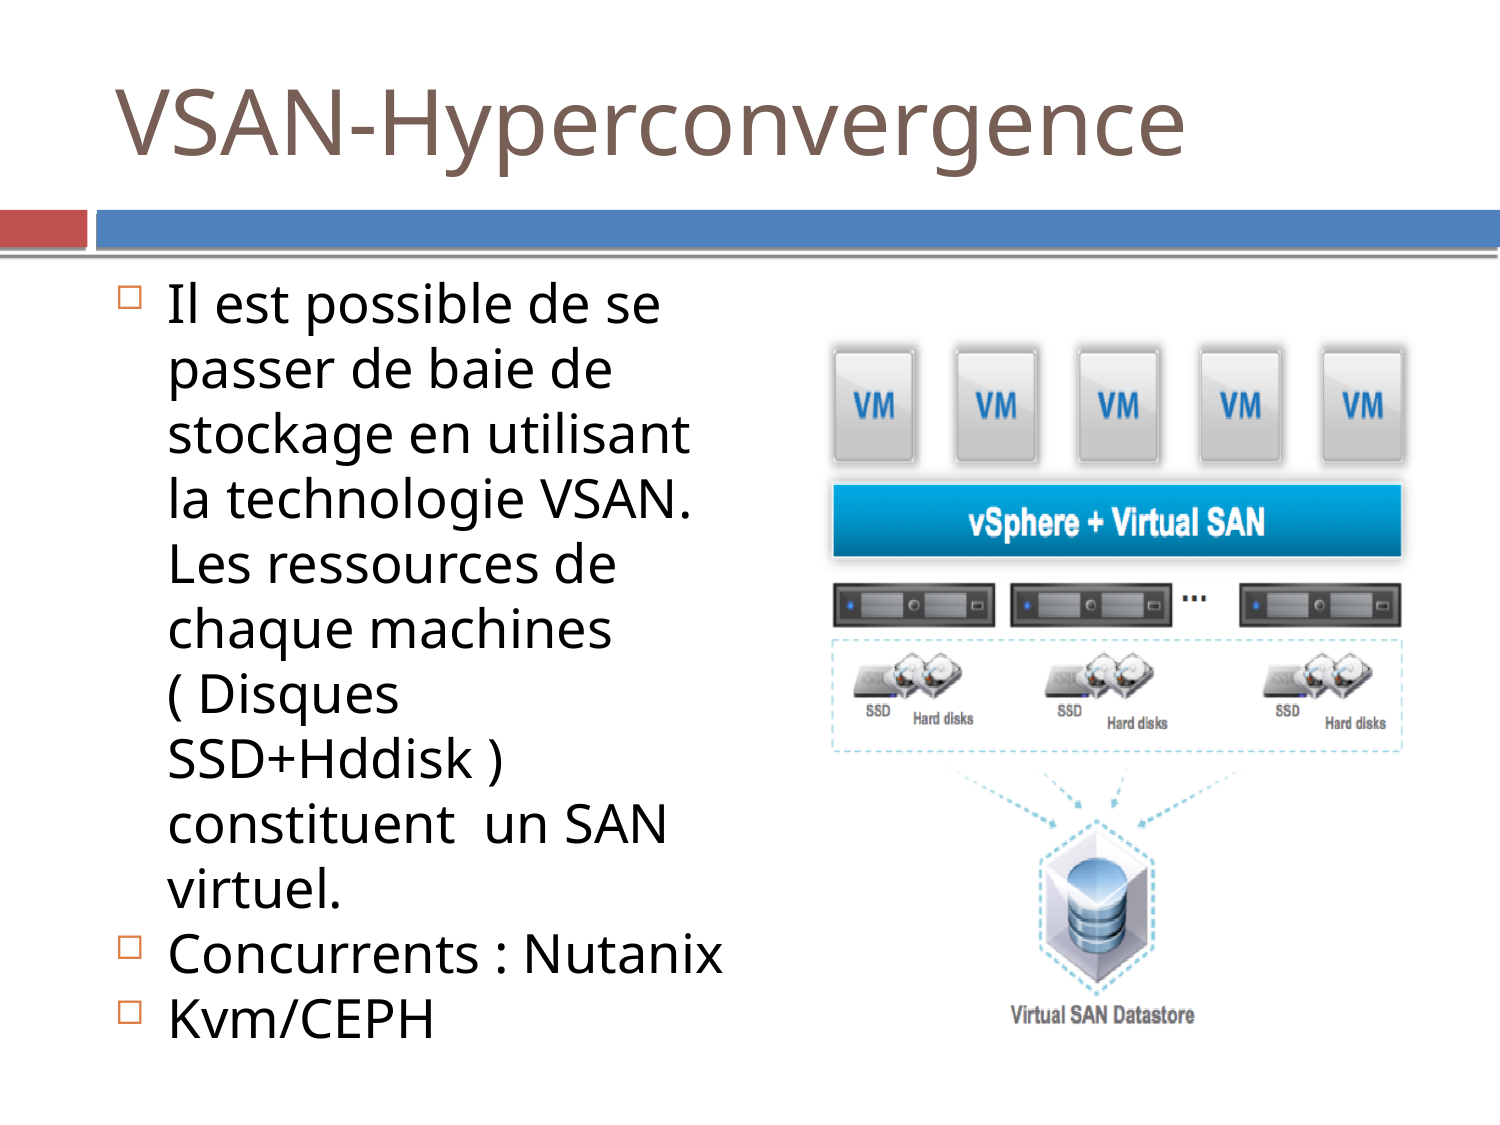

VSAN-Hyperconvergence
Il est possible de se passer de baie de stockage en utilisant la technologie VSAN. Les ressources de chaque machines ( Disques SSD+Hddisk ) constituent un SAN virtuel.
Concurrents : Nutanix
Kvm/CEPH